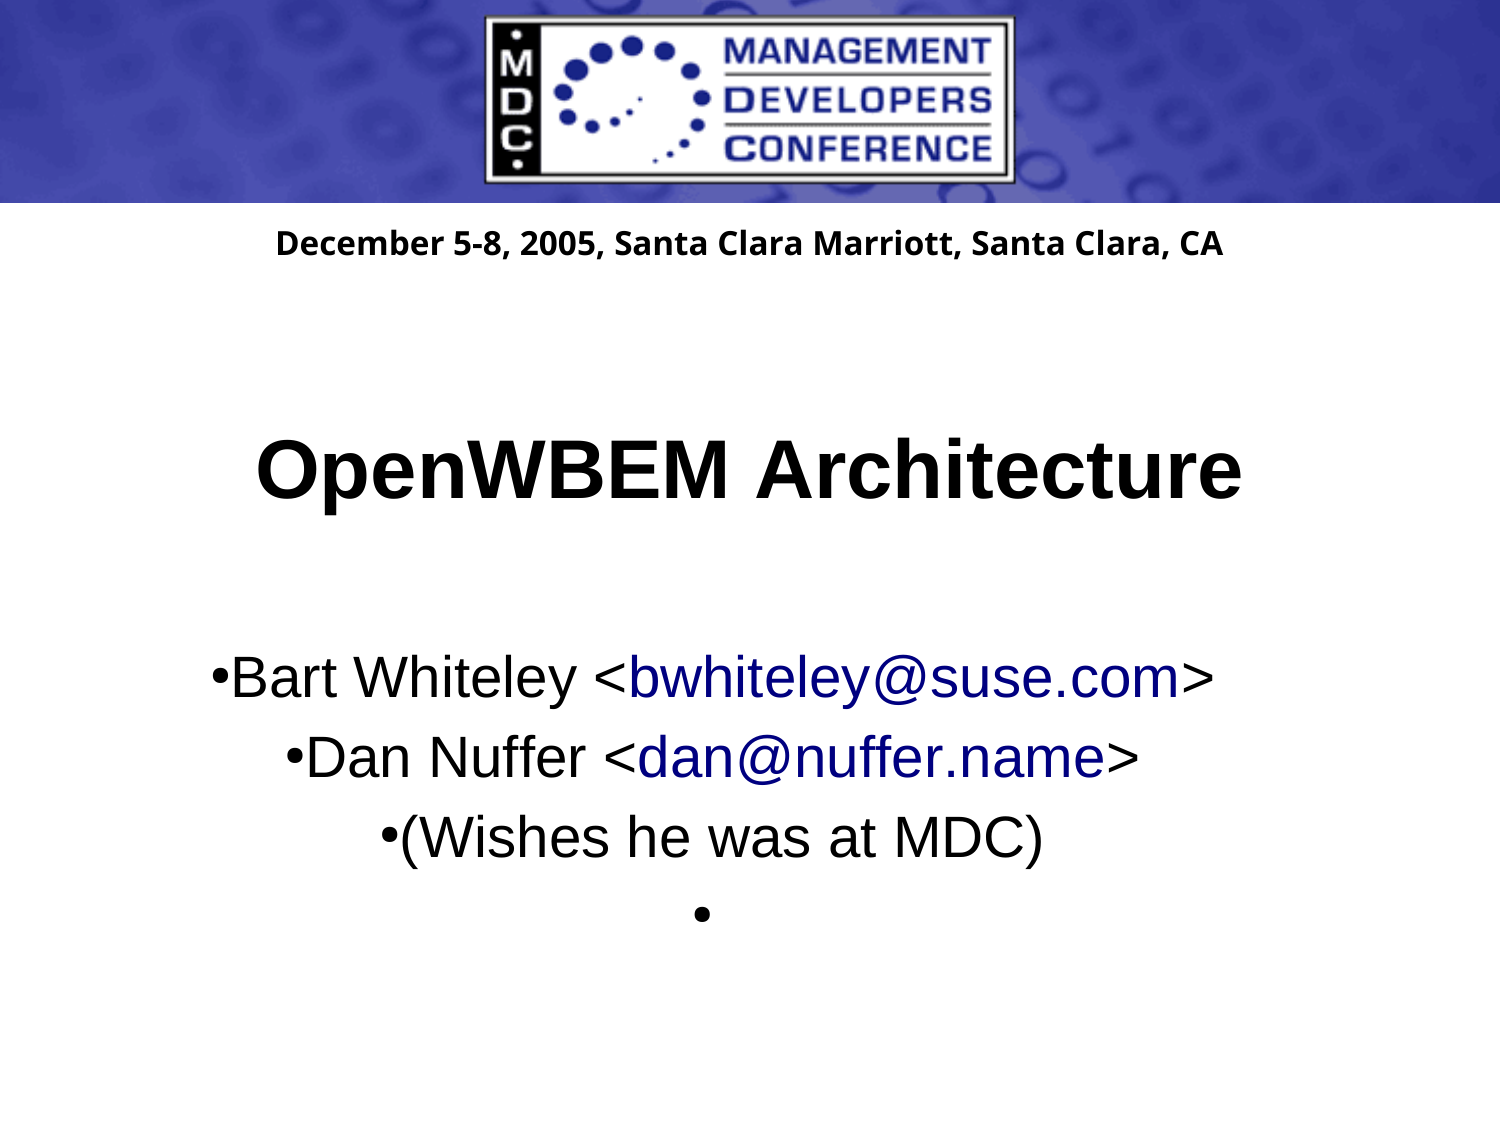

# OpenWBEM Architecture
Bart Whiteley <bwhiteley@suse.com>
Dan Nuffer <dan@nuffer.name>
(Wishes he was at MDC)